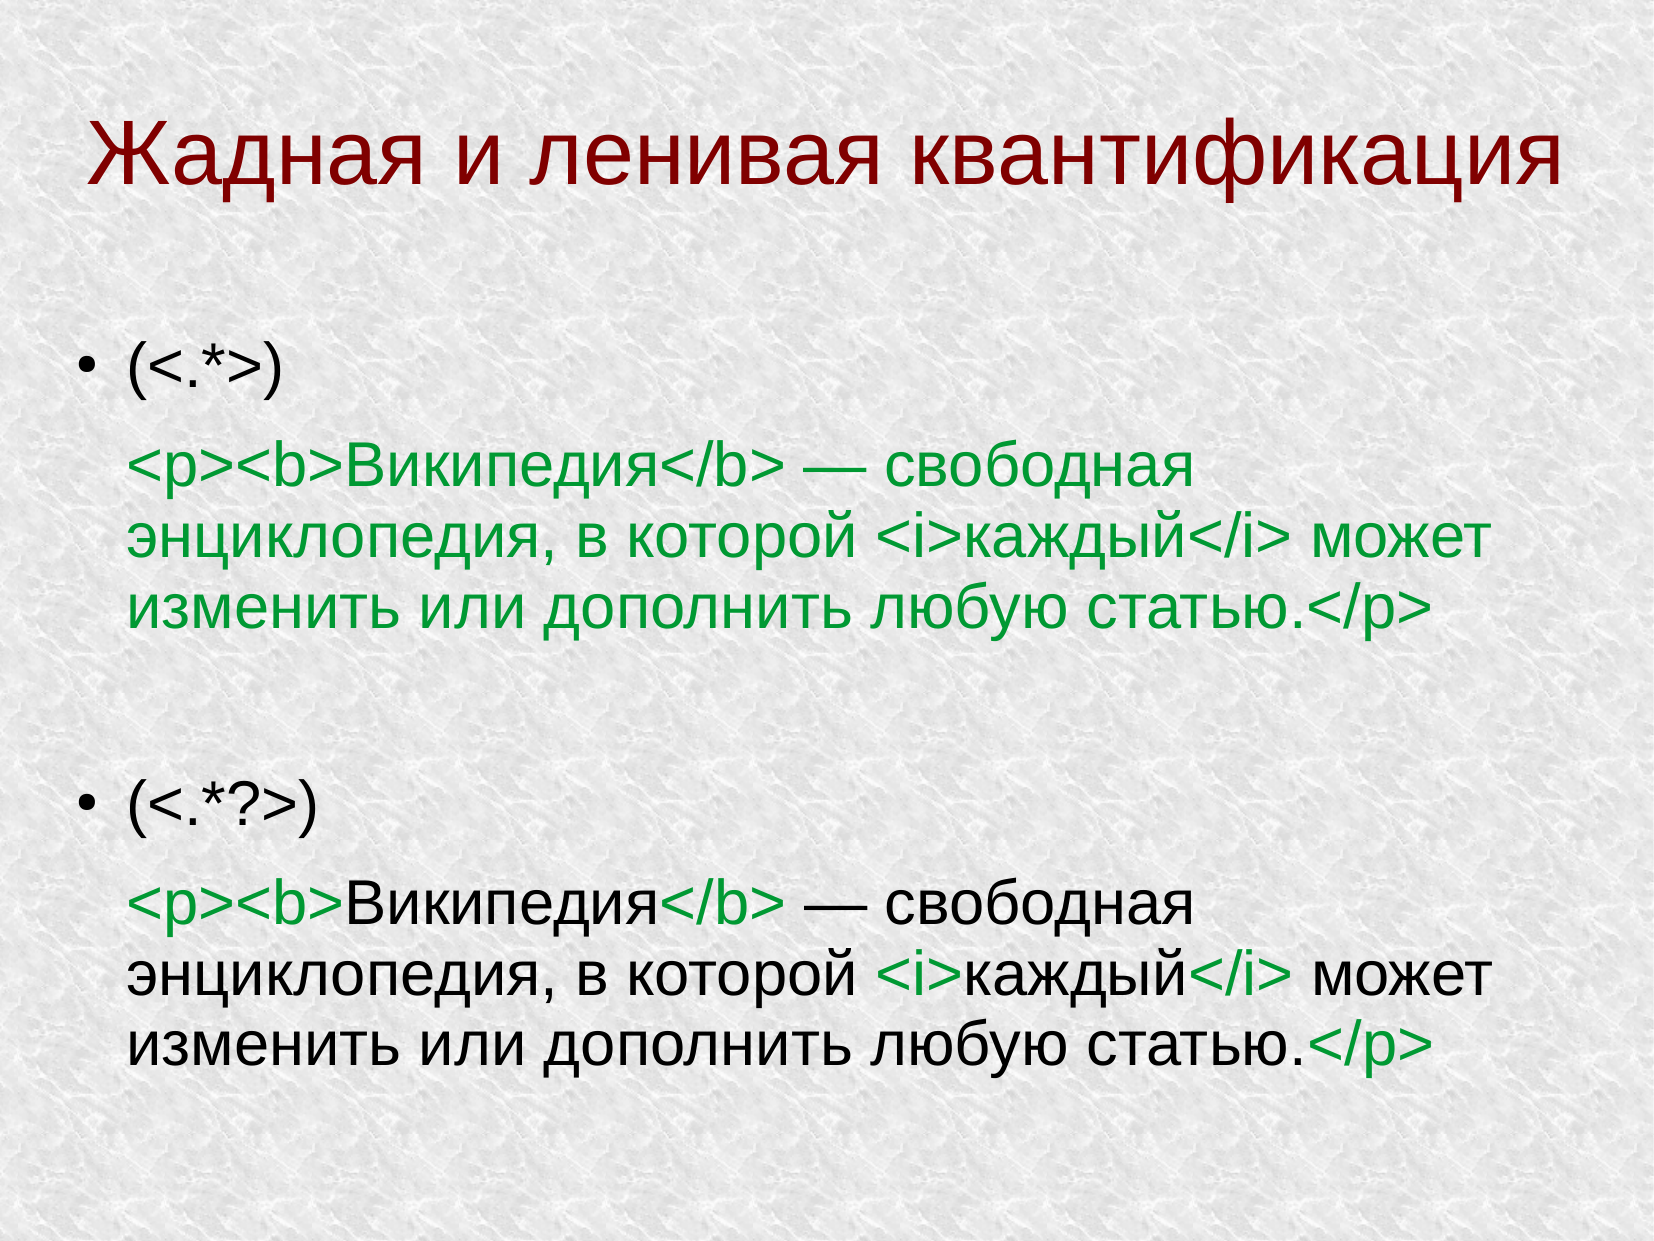

# Жадная и ленивая квантификация
(<.*>)
<p><b>Википедия</b> — свободная энциклопедия, в которой <i>каждый</i> может изменить или дополнить любую статью.</p>
(<.*?>)
<p><b>Википедия</b> — свободная энциклопедия, в которой <i>каждый</i> может изменить или дополнить любую статью.</p>